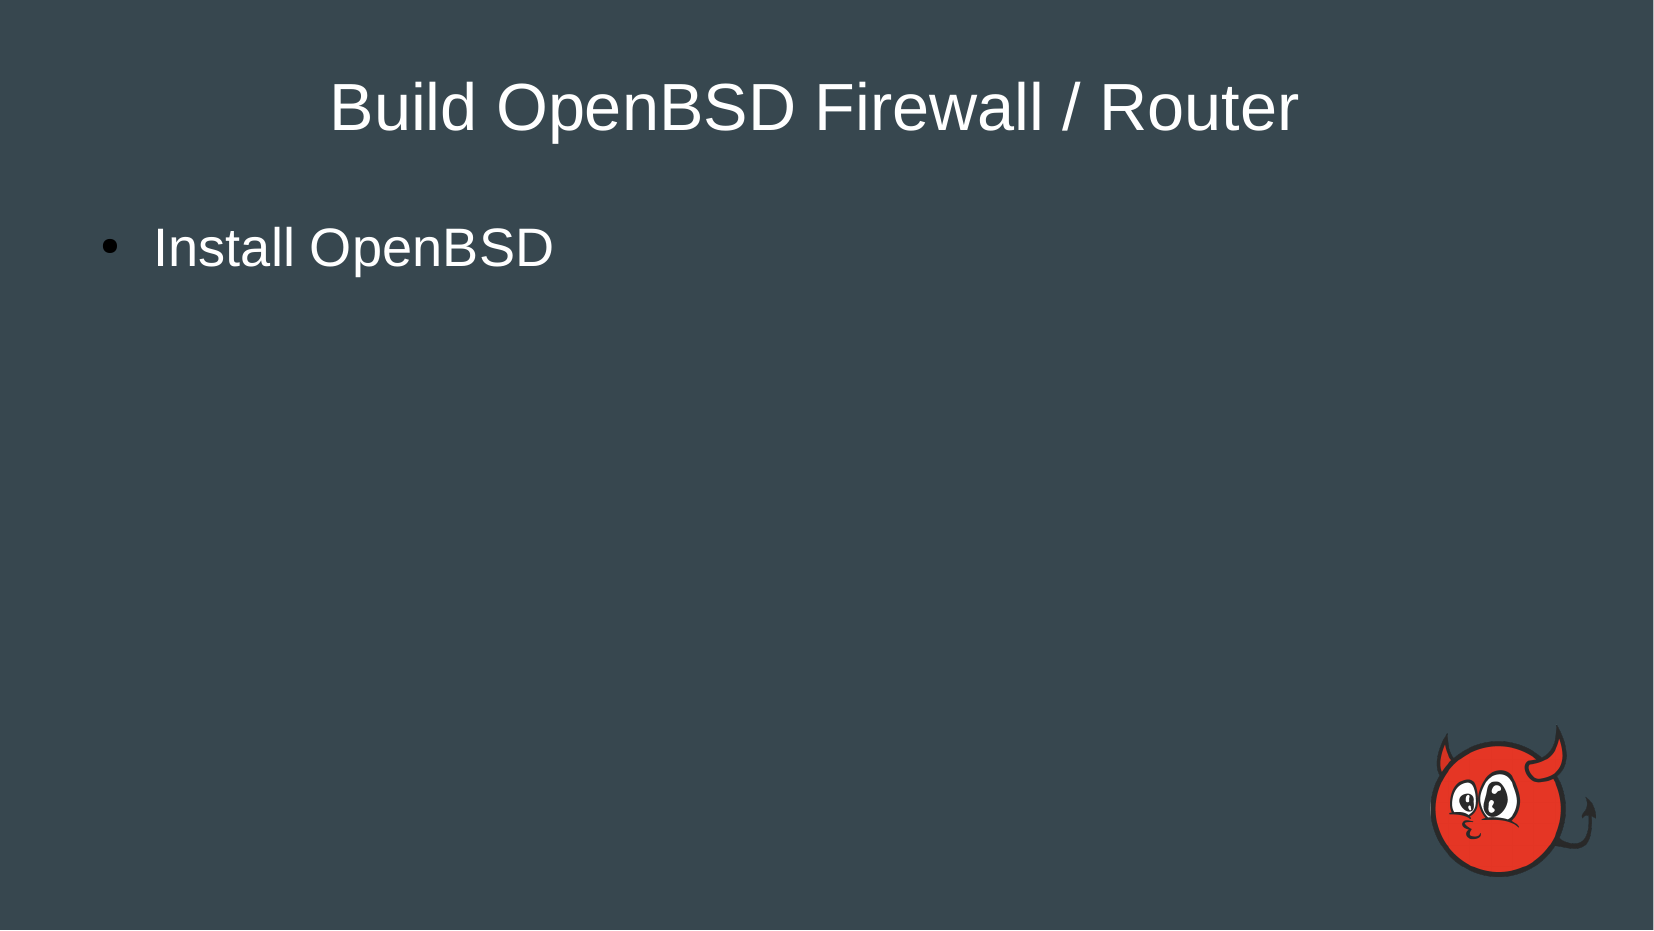

# Build OpenBSD Firewall / Router
Install OpenBSD